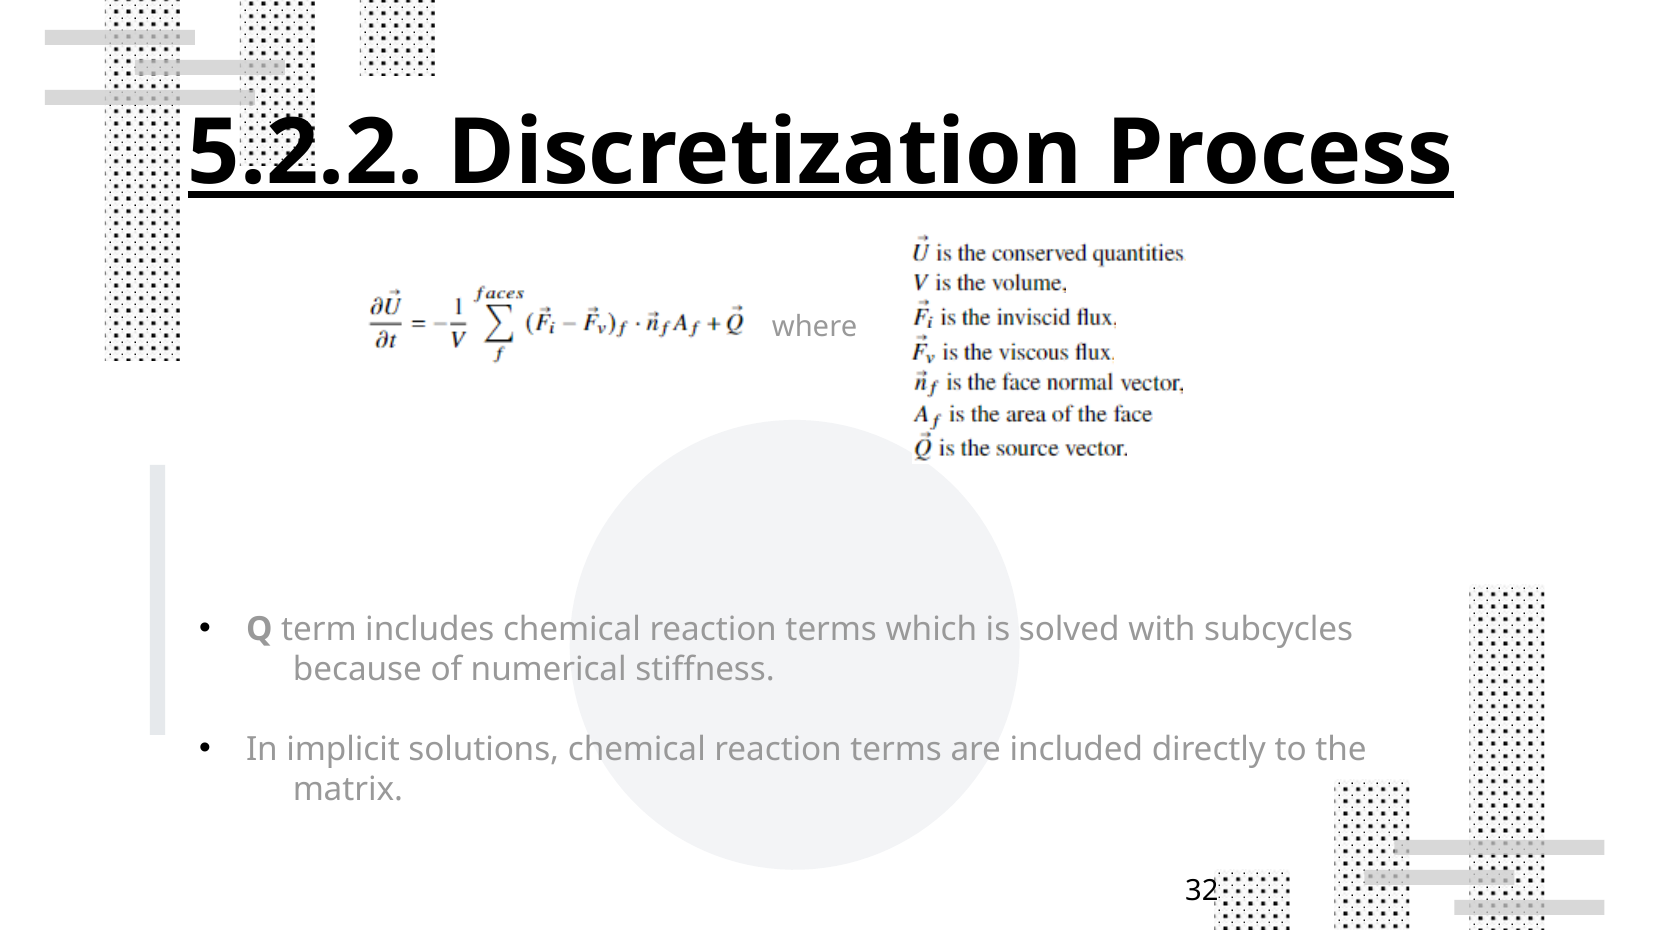

# 5.2.2. Discretization Process
where
Q term includes chemical reaction terms which is solved with subcycles because of numerical stiffness.
In implicit solutions, chemical reaction terms are included directly to the matrix.
32